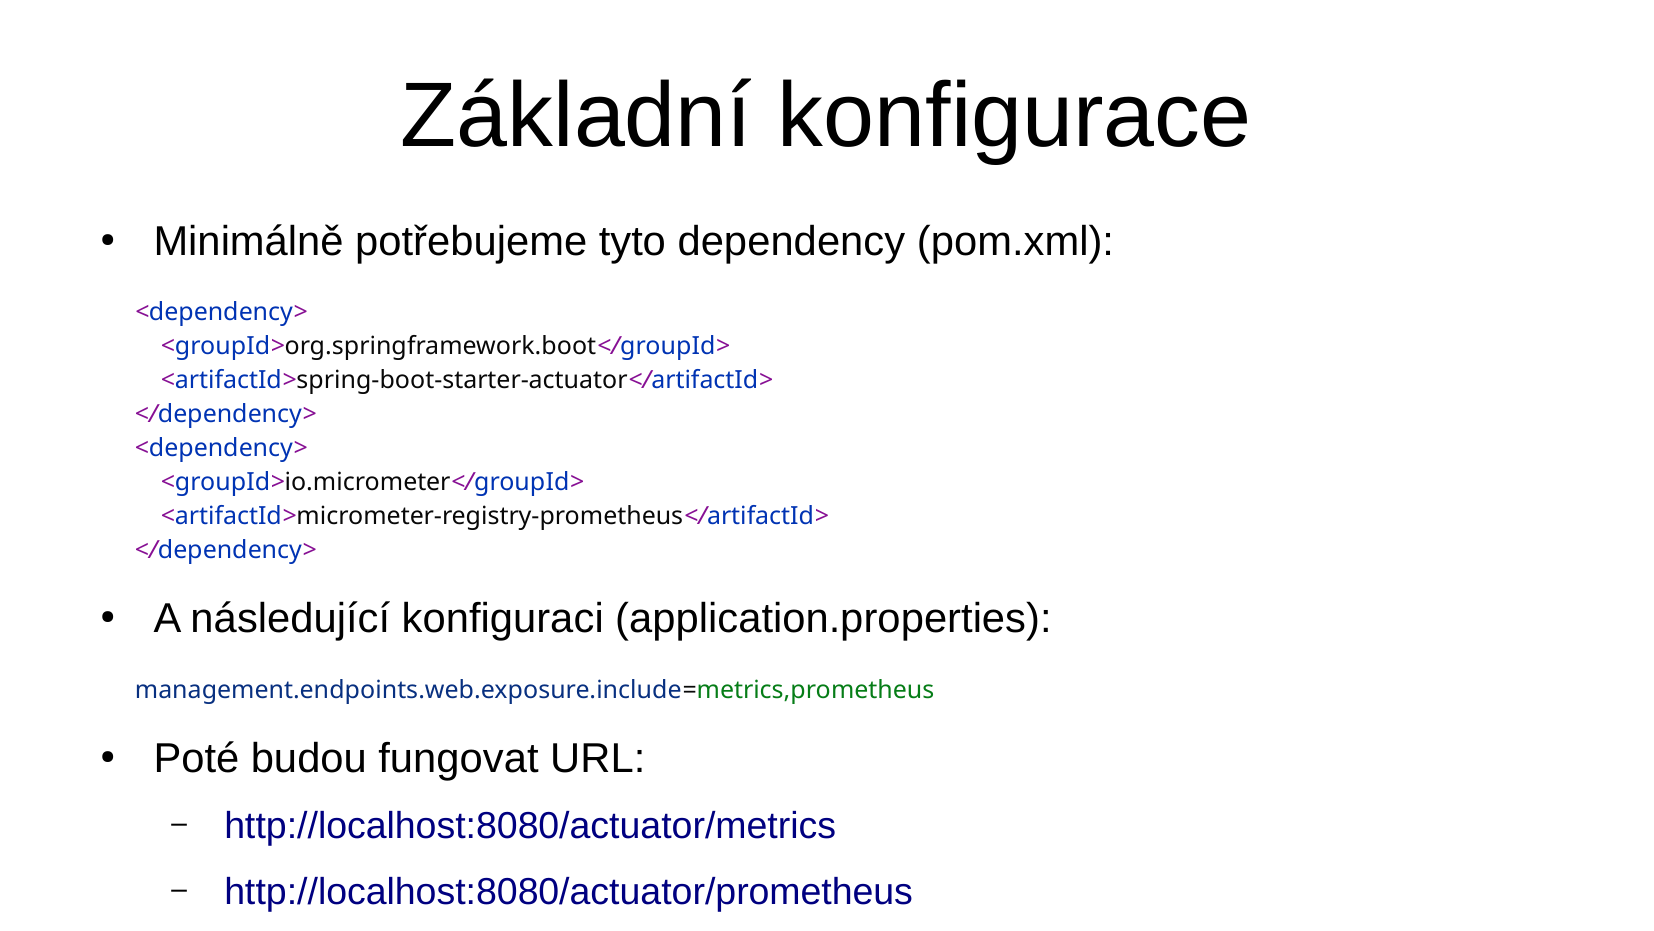

# Základní konfigurace
Minimálně potřebujeme tyto dependency (pom.xml):
 <dependency>
 <groupId>org.springframework.boot</groupId>
 <artifactId>spring-boot-starter-actuator</artifactId>
 </dependency>
 <dependency>
 <groupId>io.micrometer</groupId>
 <artifactId>micrometer-registry-prometheus</artifactId>
 </dependency>
A následující konfiguraci (application.properties):
 management.endpoints.web.exposure.include=metrics,prometheus
Poté budou fungovat URL:
http://localhost:8080/actuator/metrics
http://localhost:8080/actuator/prometheus